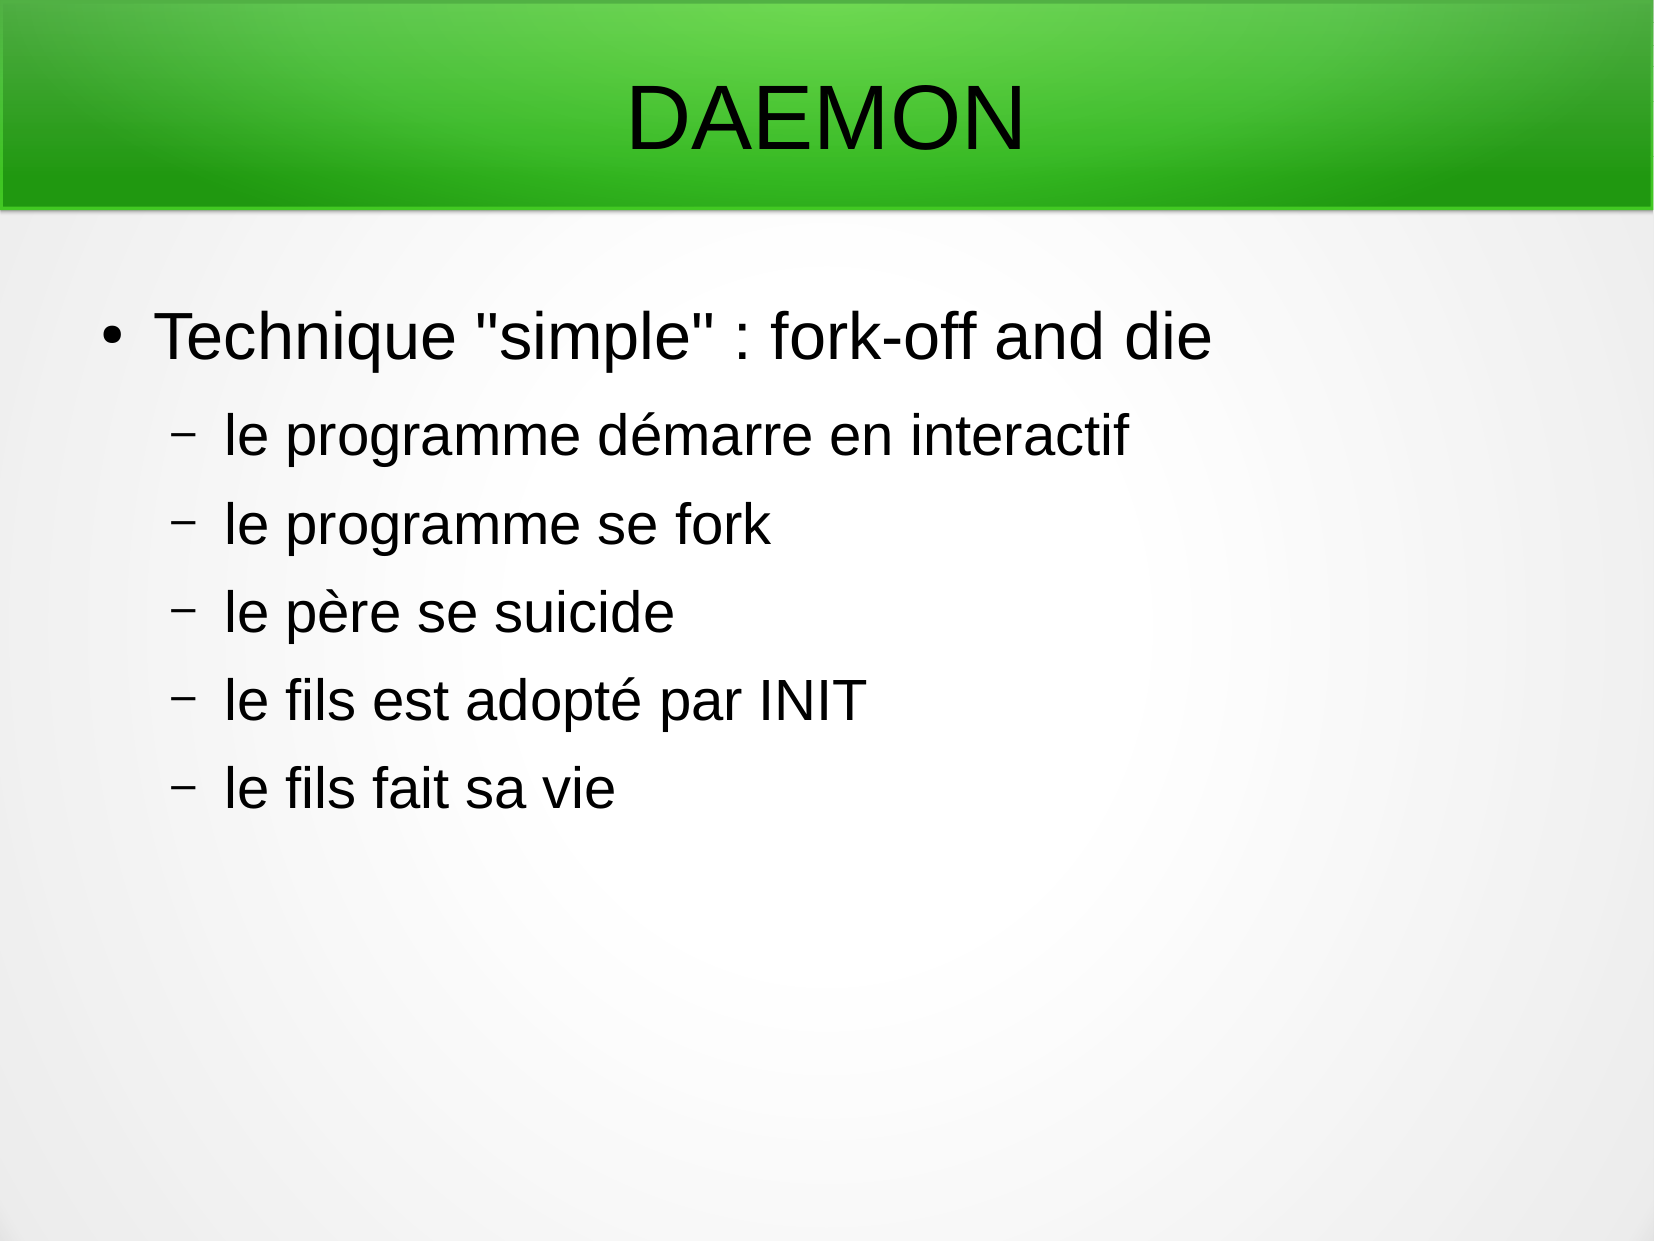

# DAEMON
Technique "simple" : fork-off and die
le programme démarre en interactif
le programme se fork
le père se suicide
le fils est adopté par INIT
le fils fait sa vie